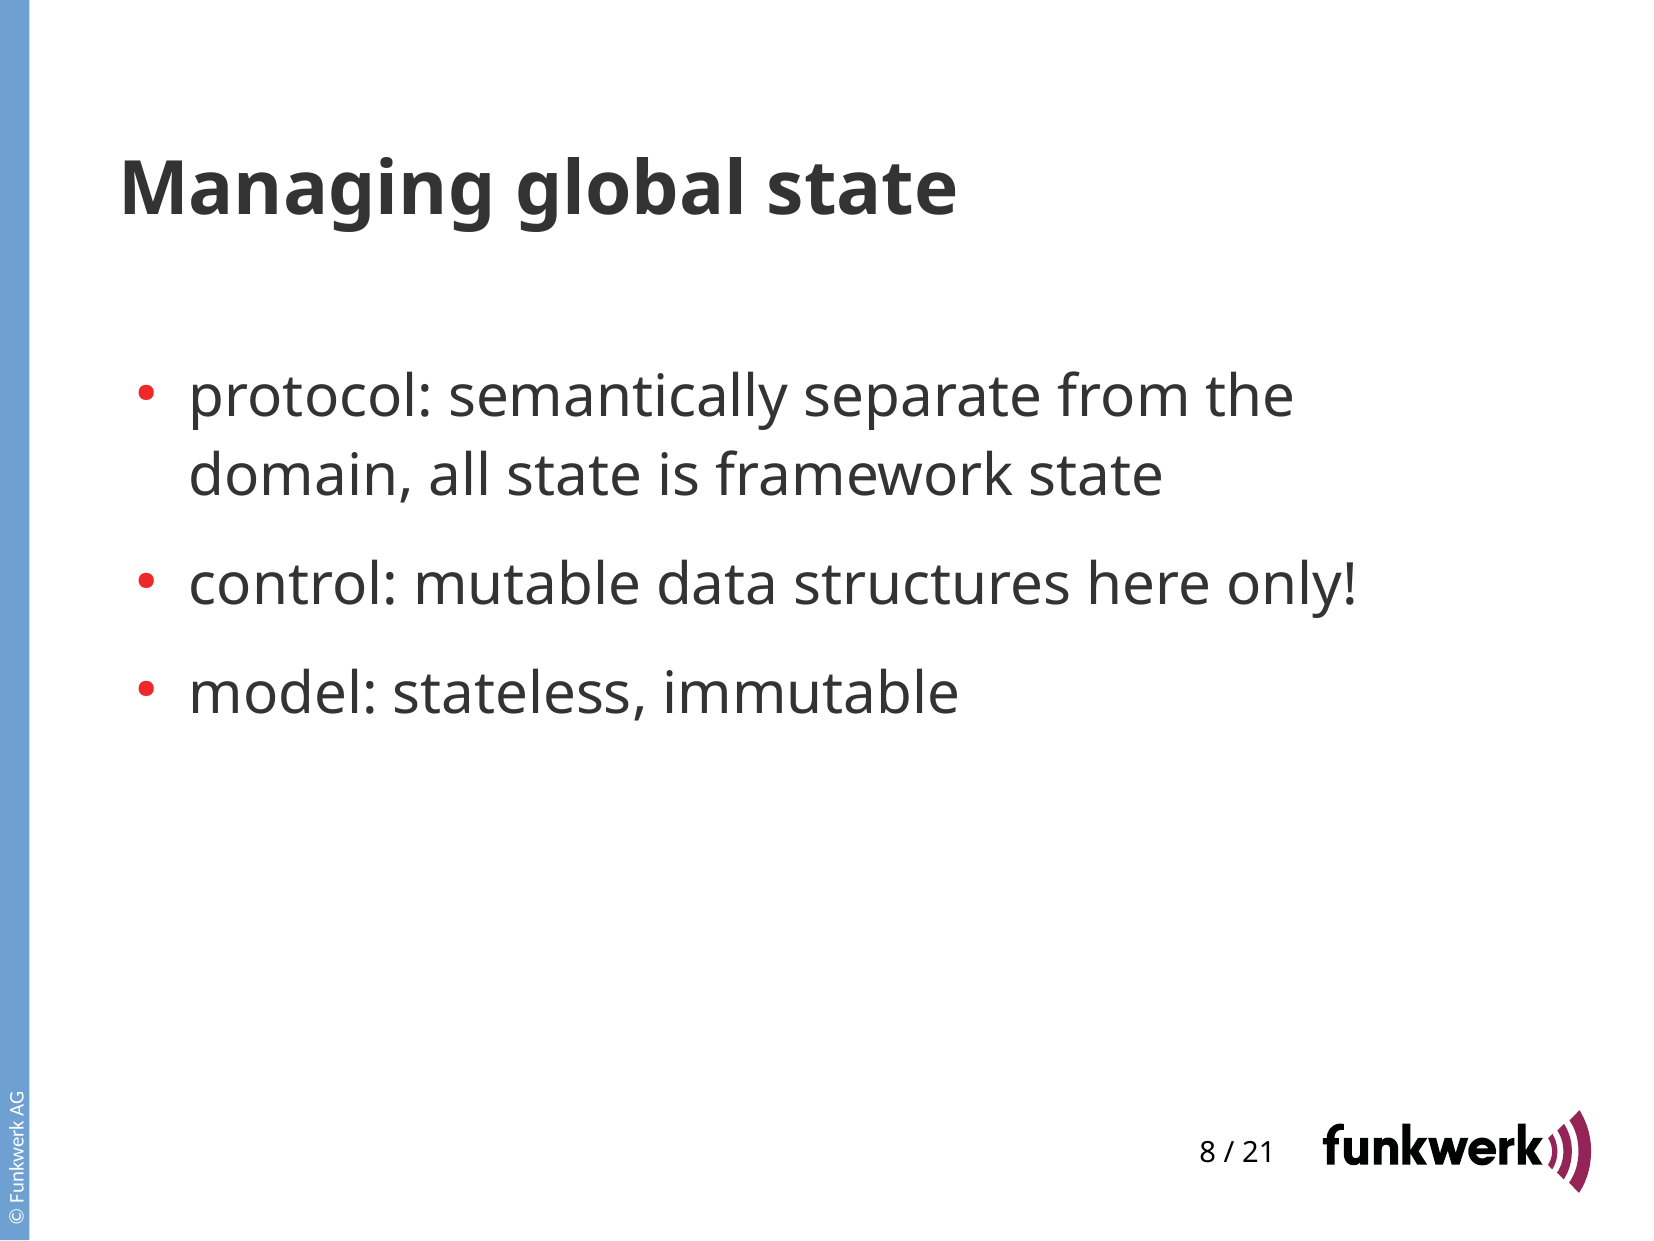

# Managing global state
protocol: semantically separate from the domain, all state is framework state
control: mutable data structures here only!
model: stateless, immutable
8